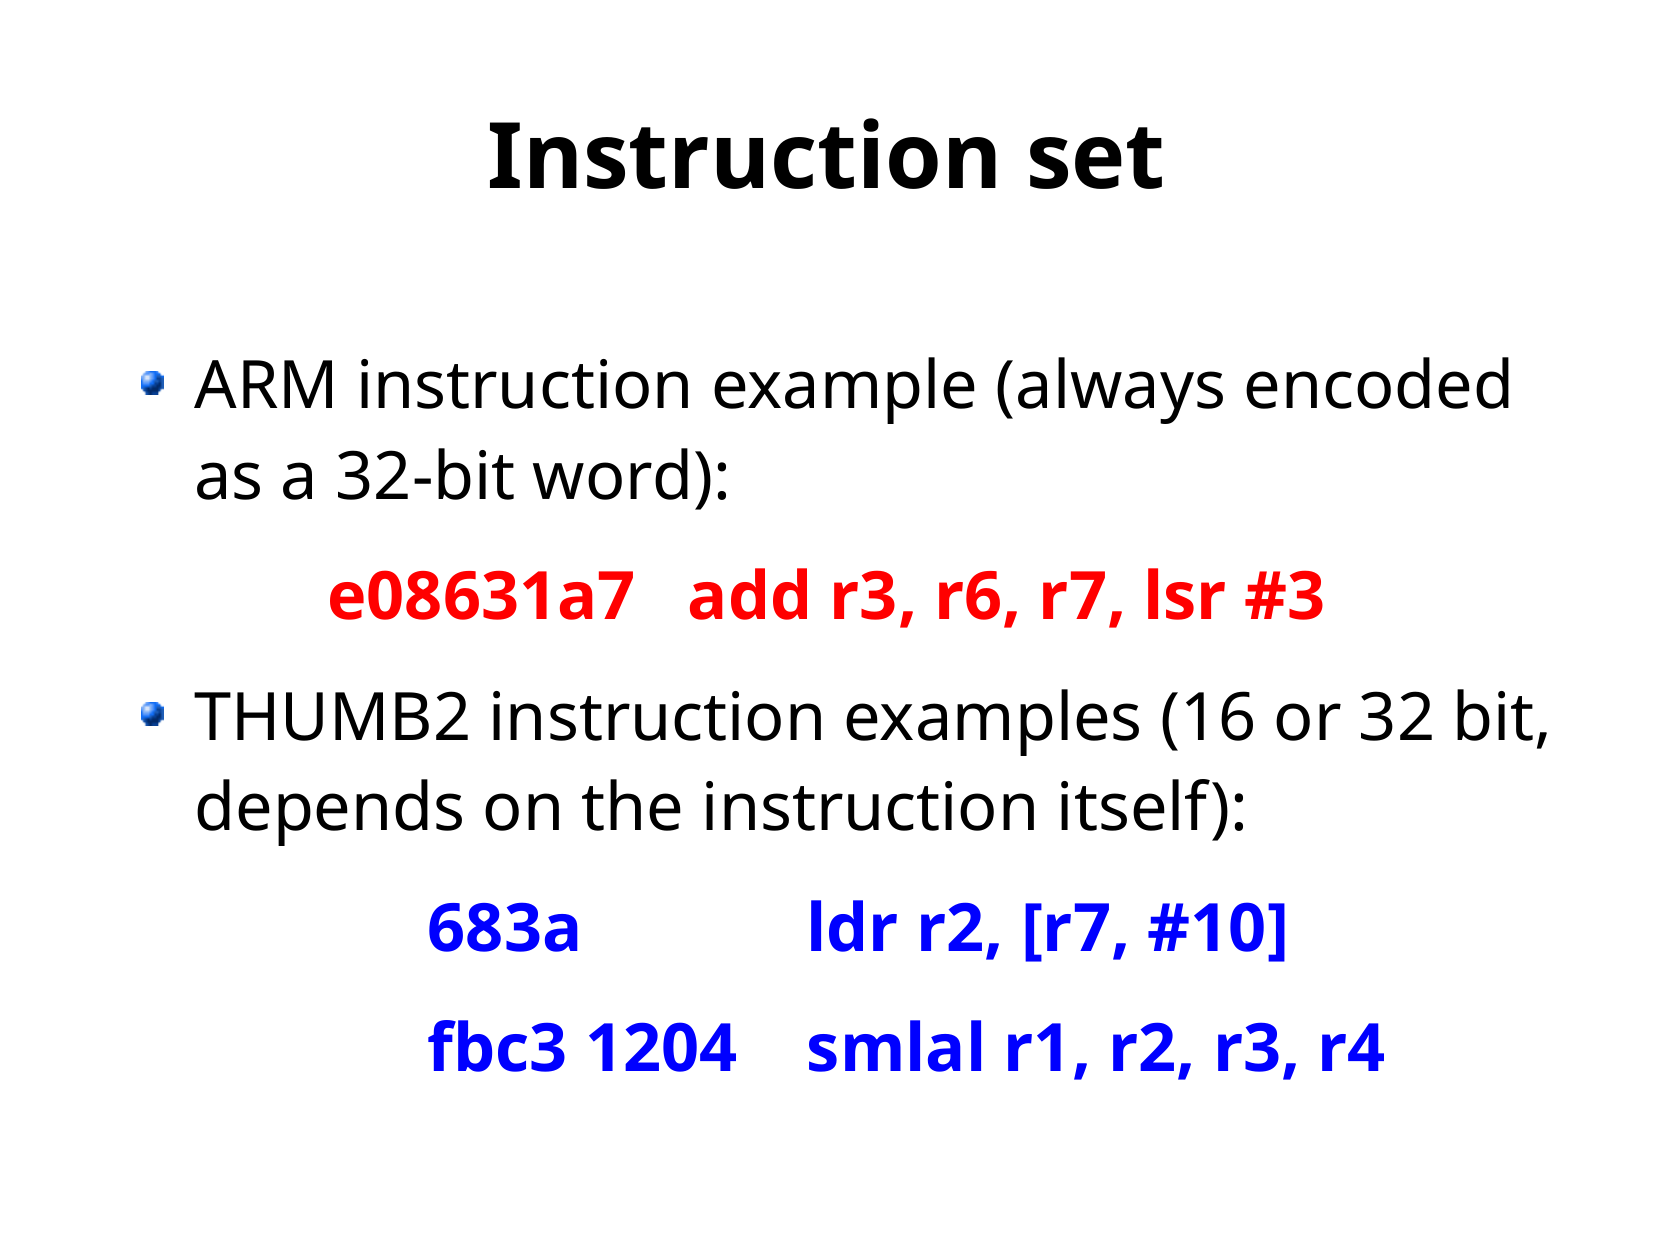

# Instruction set
ARM instruction example (always encoded as a 32-bit word):
e08631a7 add r3, r6, r7, lsr #3
THUMB2 instruction examples (16 or 32 bit, depends on the instruction itself):
 683a ldr r2, [r7, #10]
 fbc3 1204 smlal r1, r2, r3, r4